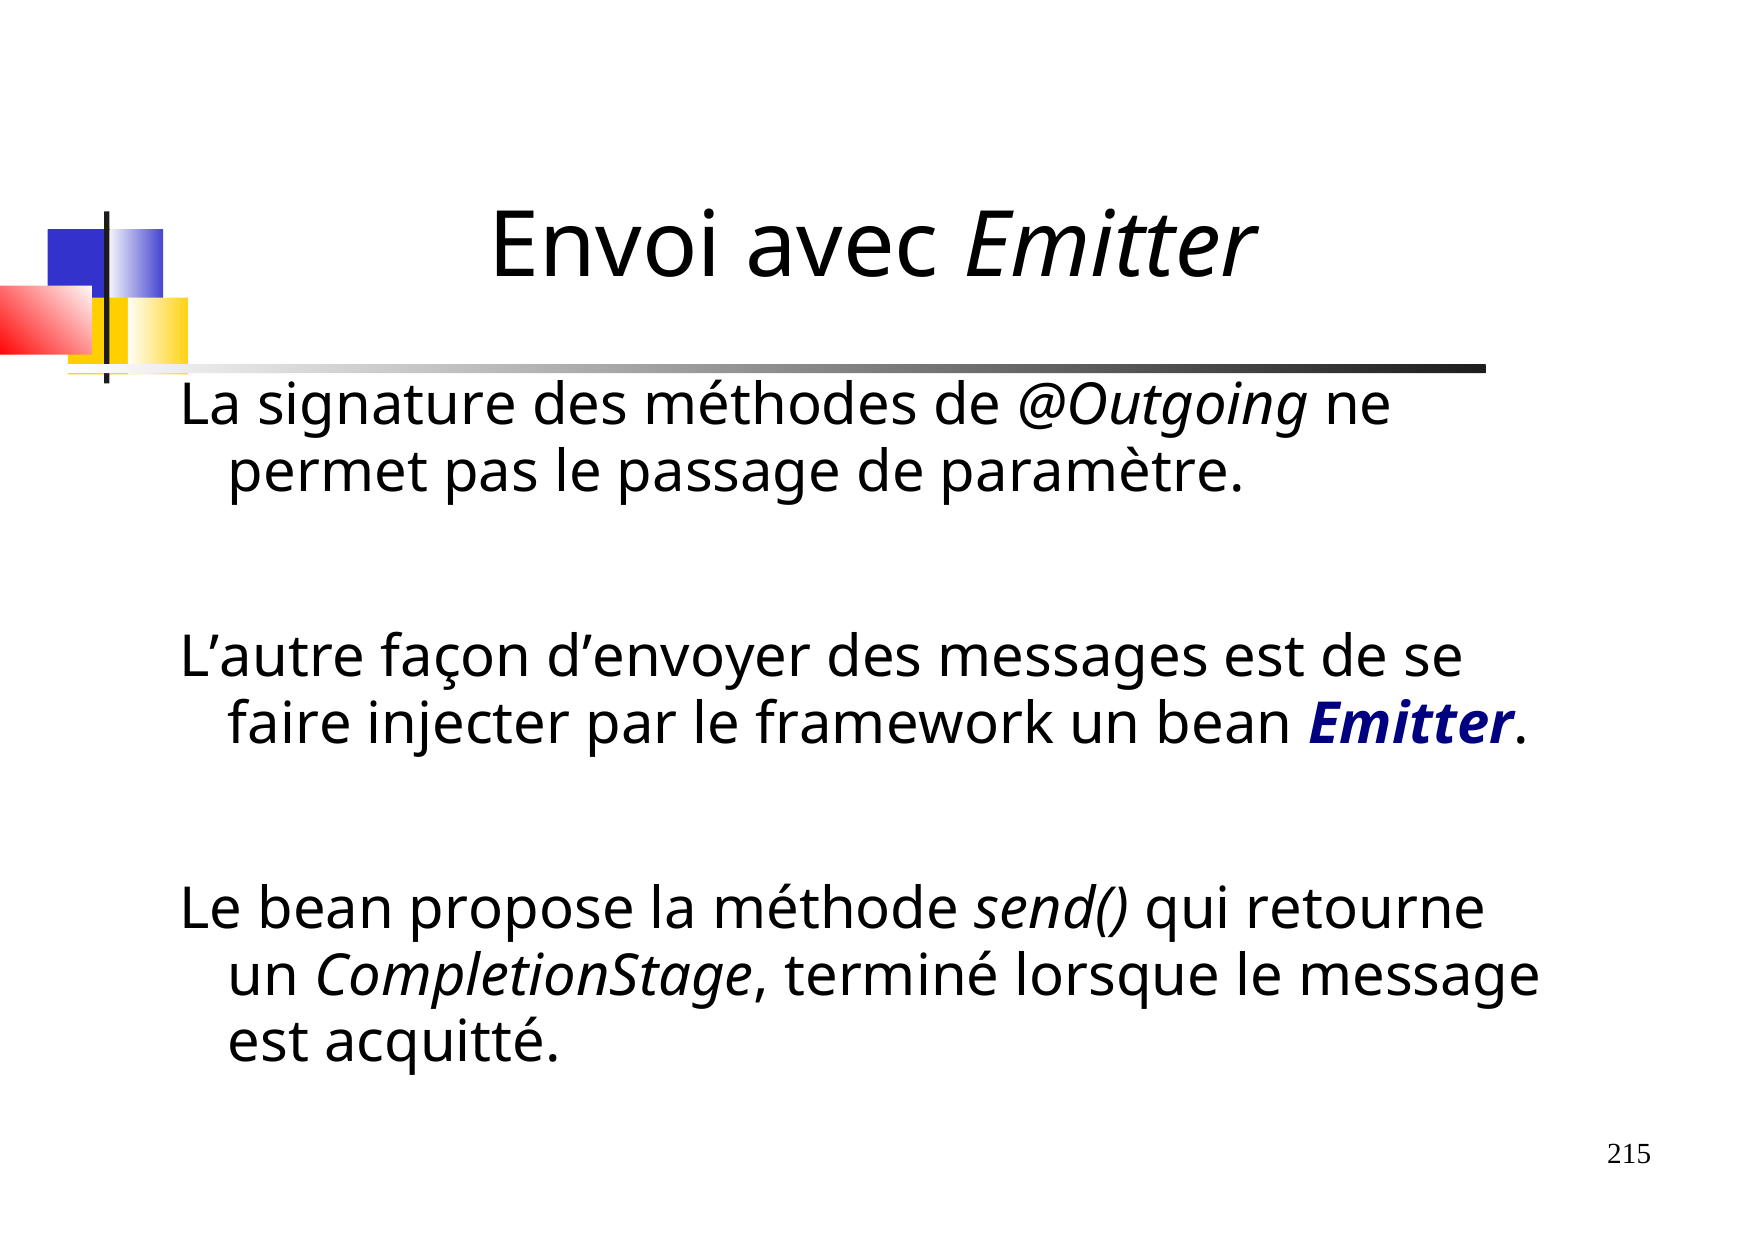

# Envoi avec Emitter
La signature des méthodes de @Outgoing ne permet pas le passage de paramètre.
L’autre façon d’envoyer des messages est de se faire injecter par le framework un bean Emitter.
Le bean propose la méthode send() qui retourne un CompletionStage, terminé lorsque le message est acquitté.